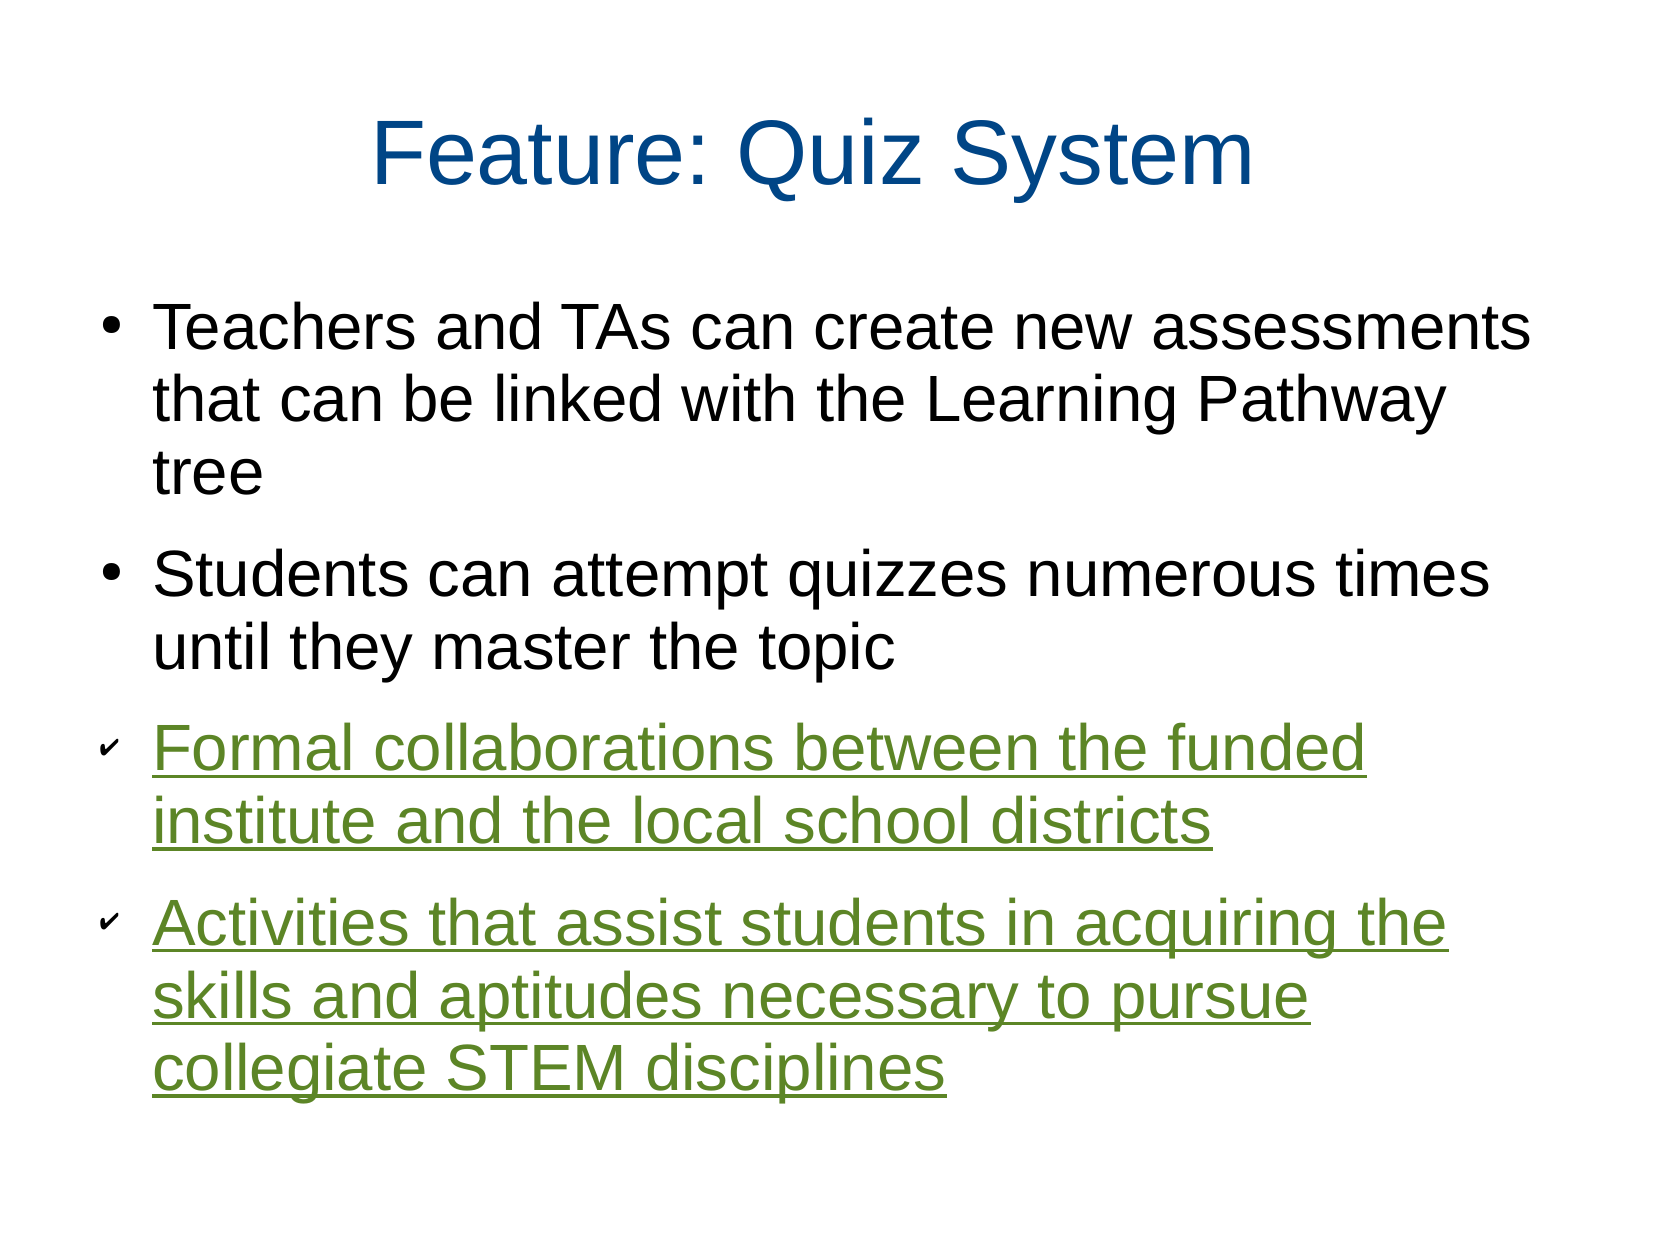

# Feature: Quiz System
Teachers and TAs can create new assessments that can be linked with the Learning Pathway tree
Students can attempt quizzes numerous times until they master the topic
Formal collaborations between the funded institute and the local school districts
Activities that assist students in acquiring the skills and aptitudes necessary to pursue collegiate STEM disciplines